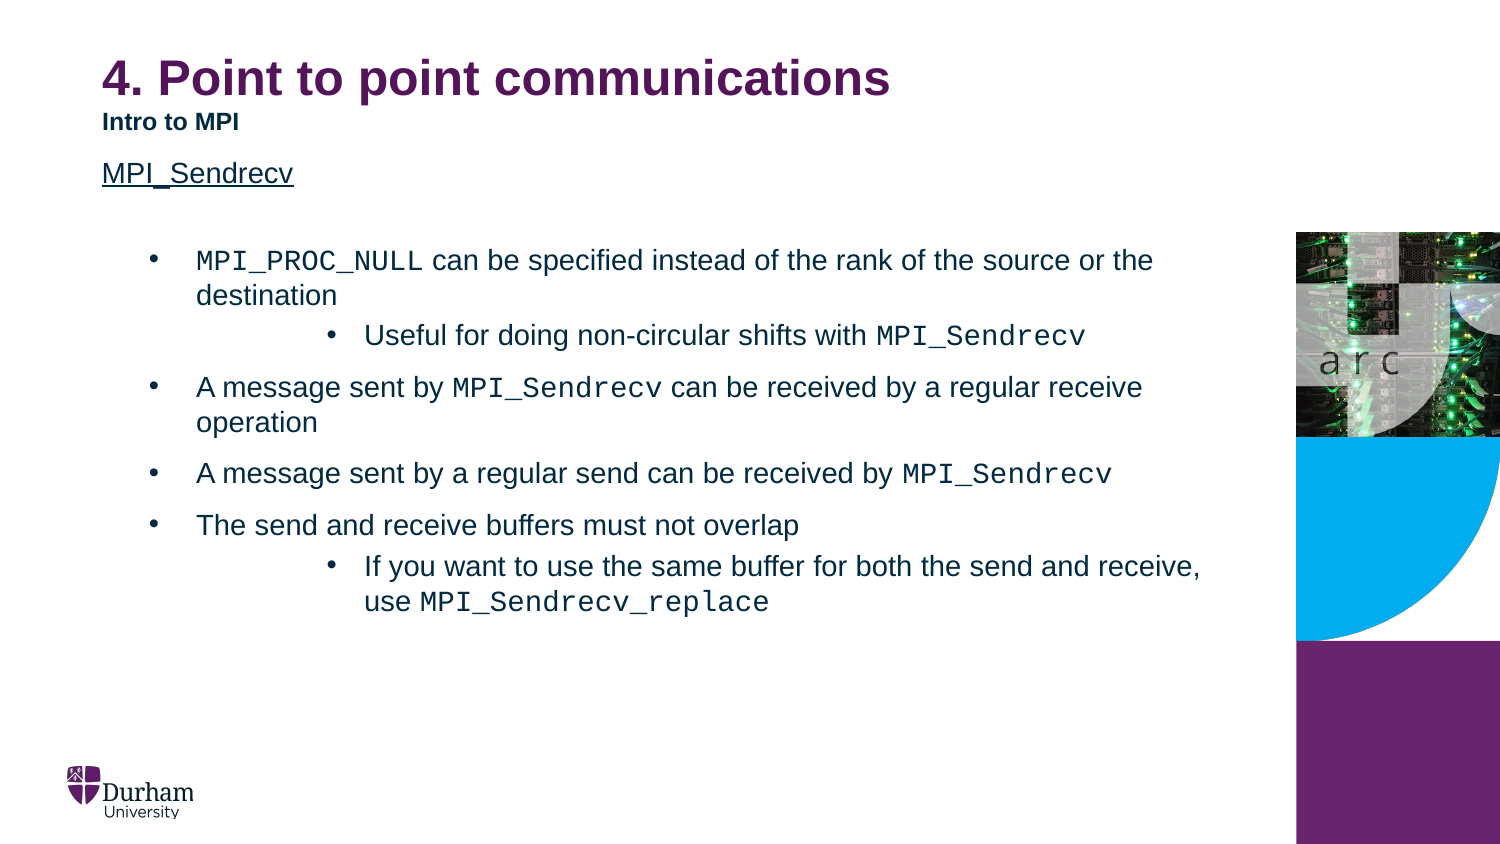

# 4. Point to point communications Intro to MPI
MPI_Sendrecv
MPI_PROC_NULL can be specified instead of the rank of the source or the destination
Useful for doing non-circular shifts with MPI_Sendrecv
A message sent by MPI_Sendrecv can be received by a regular receive operation
A message sent by a regular send can be received by MPI_Sendrecv
The send and receive buffers must not overlap
If you want to use the same buffer for both the send and receive, use MPI_Sendrecv_replace